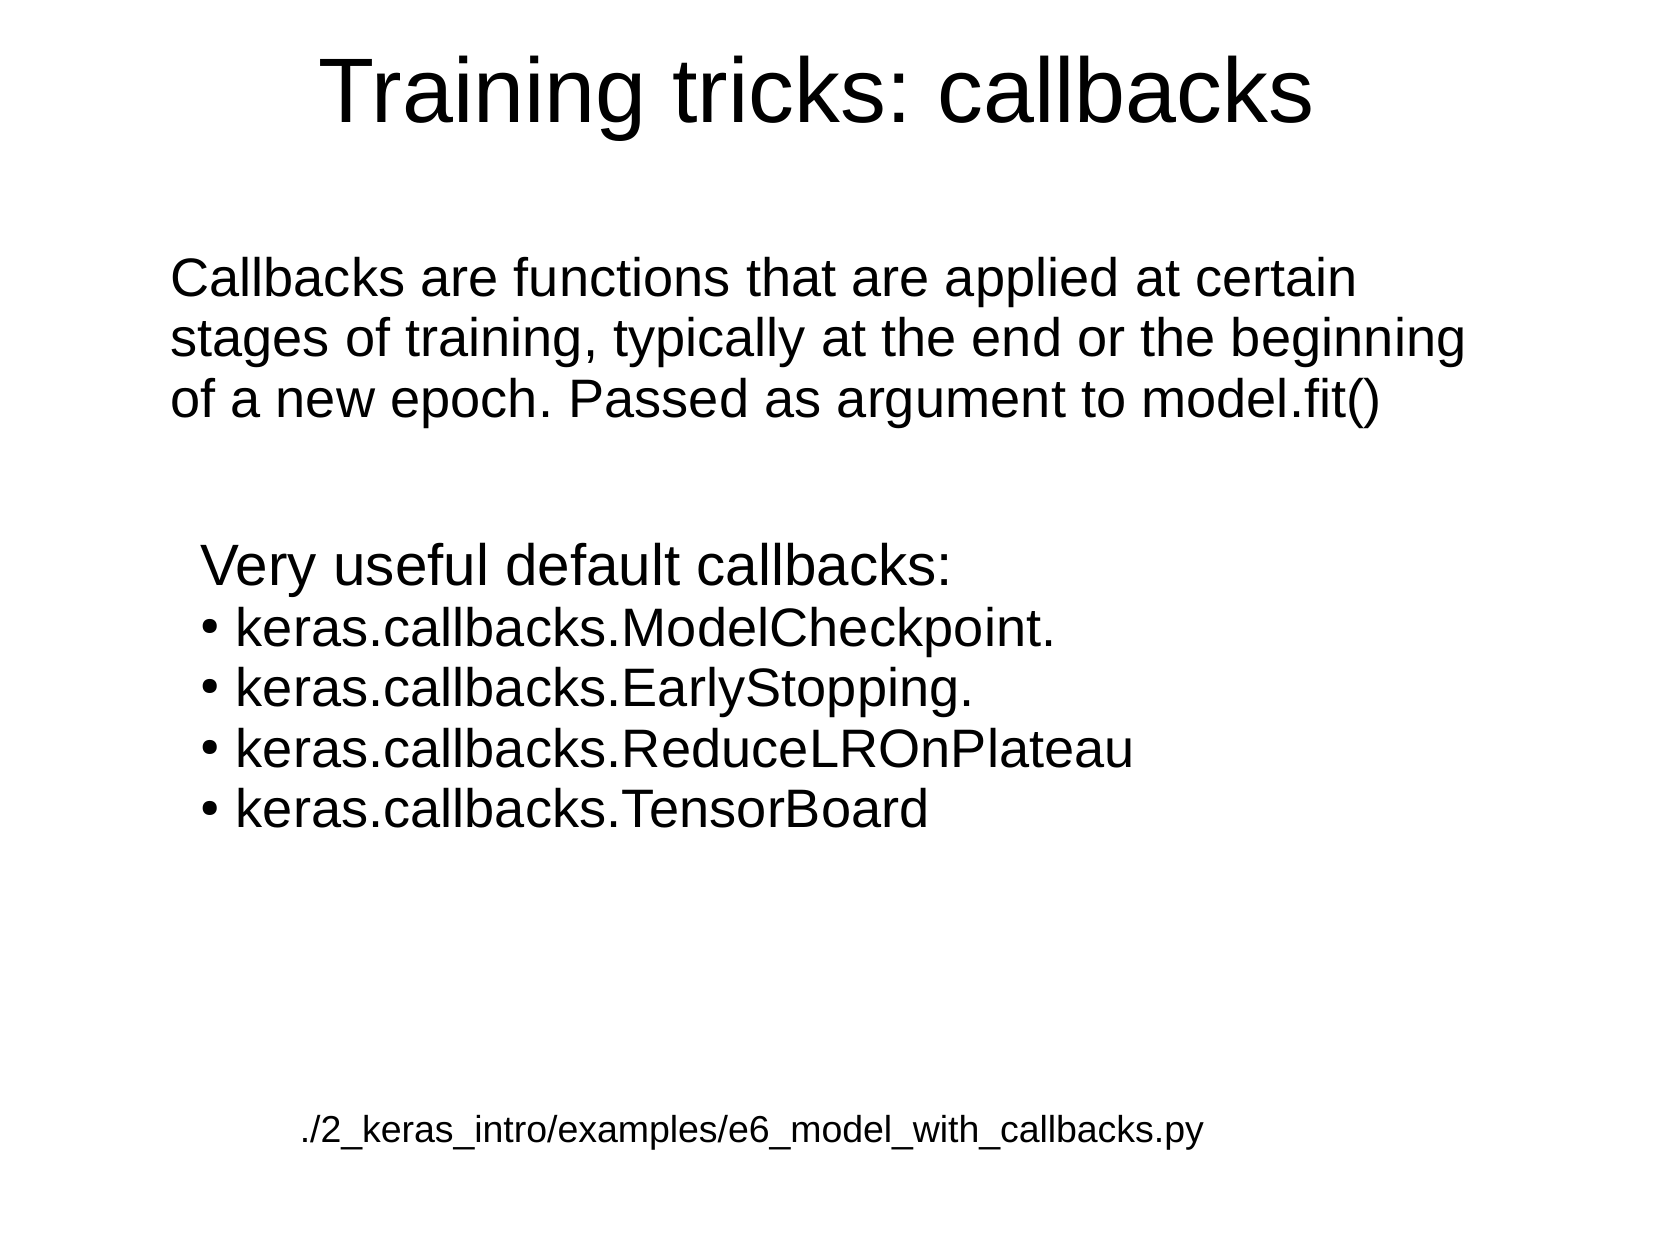

# Training tricks: callbacks
Callbacks are functions that are applied at certain stages of training, typically at the end or the beginning of a new epoch. Passed as argument to model.fit()
Very useful default callbacks:
keras.callbacks.ModelCheckpoint.
keras.callbacks.EarlyStopping.
keras.callbacks.ReduceLROnPlateau
keras.callbacks.TensorBoard
./2_keras_intro/examples/e6_model_with_callbacks.py